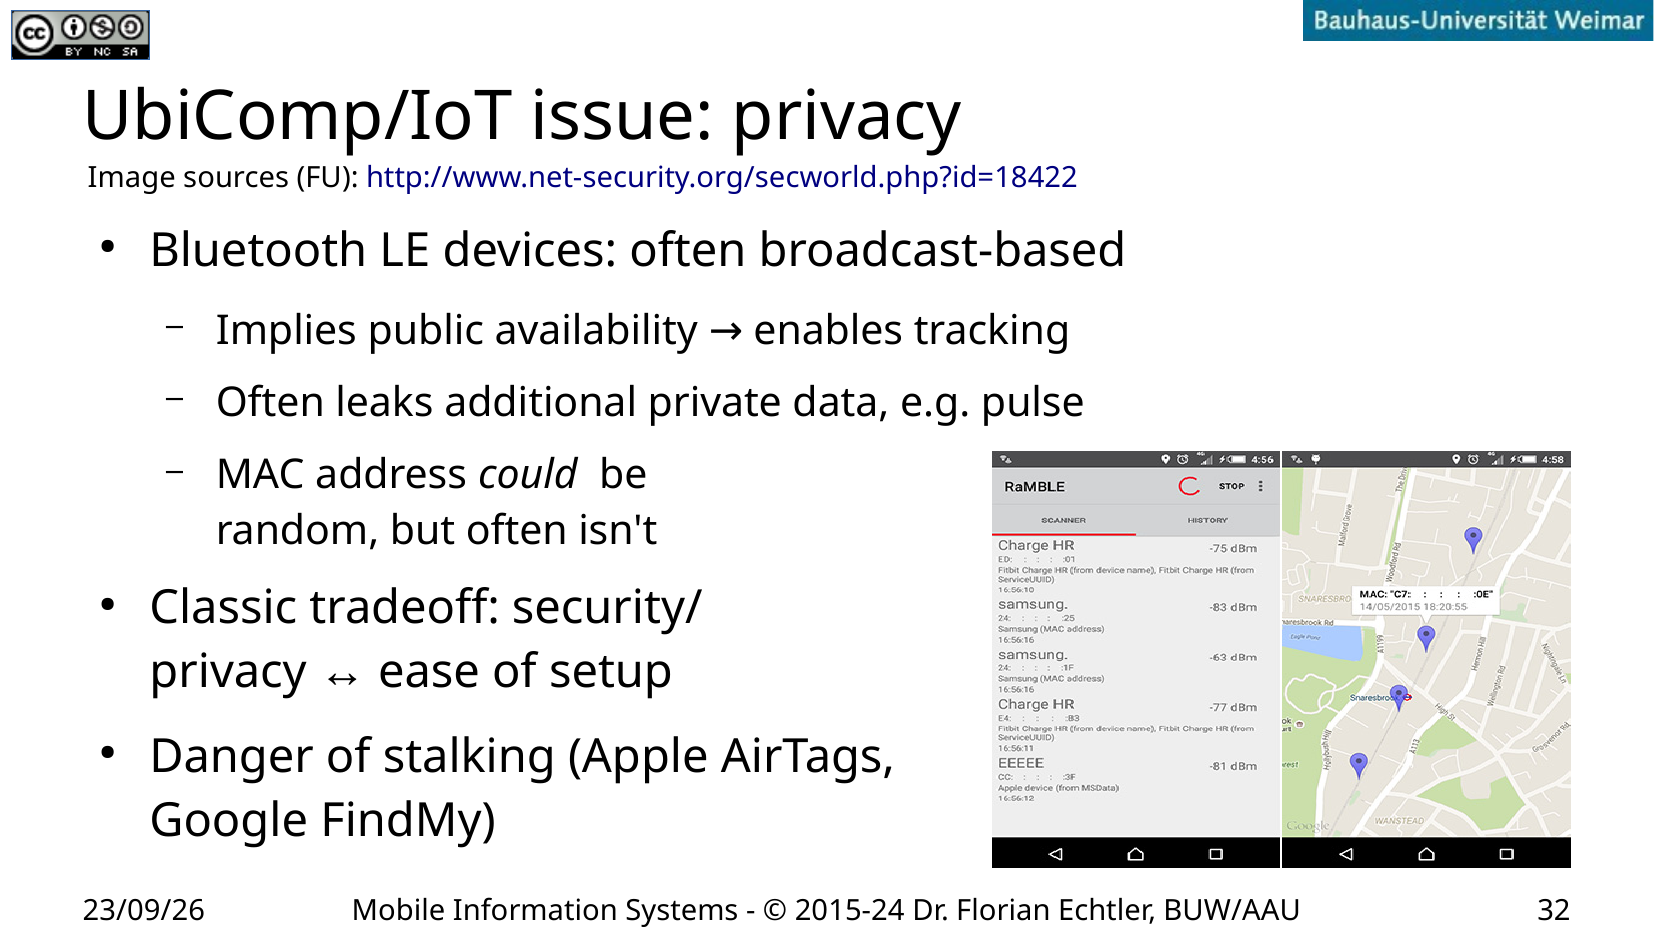

# UbiComp/IoT issue: privacy
Image sources (FU): http://www.net-security.org/secworld.php?id=18422
Bluetooth LE devices: often broadcast-based
Implies public availability → enables tracking
Often leaks additional private data, e.g. pulse
MAC address could be random, but often isn't
Classic tradeoff: security/ privacy ↔ ease of setup
Danger of stalking (Apple AirTags, Google FindMy)
Mobile Information Systems - © 2015-24 Dr. Florian Echtler, BUW/AAU
32